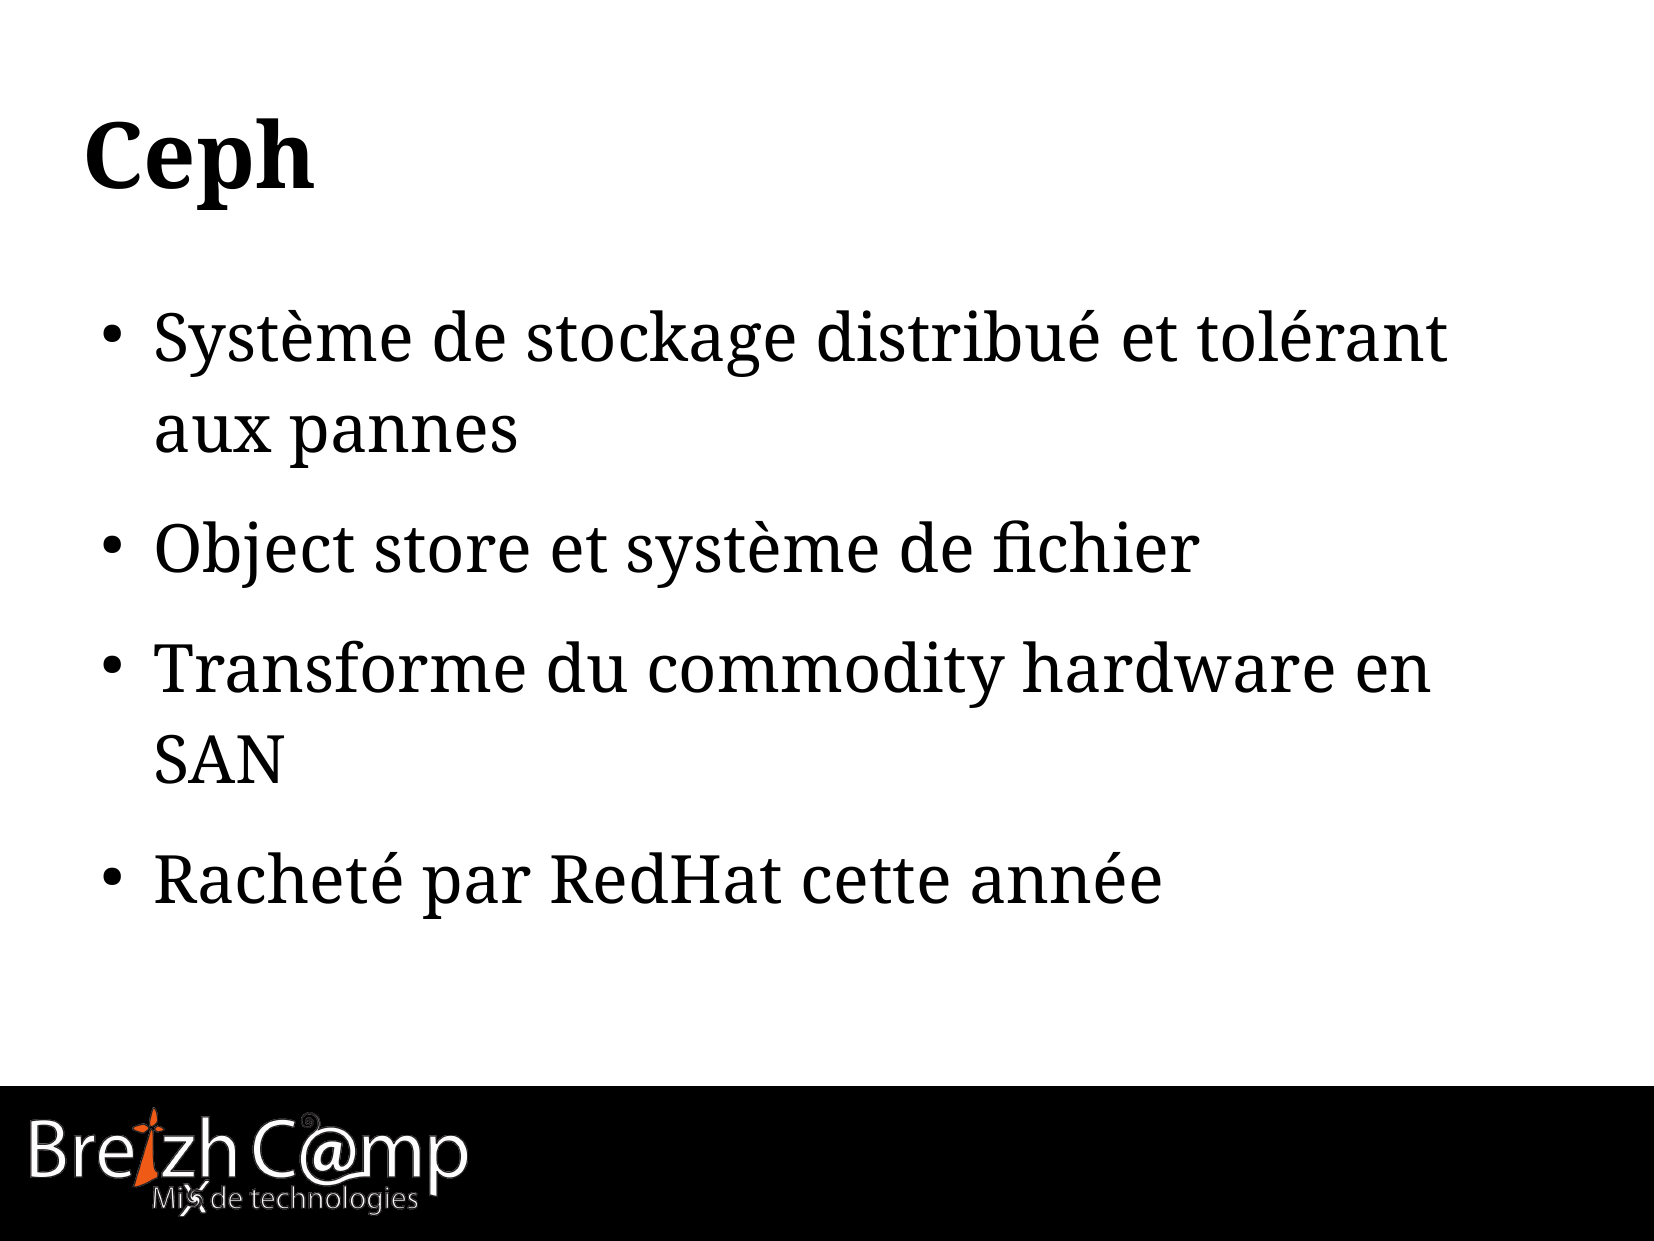

# Ceph
Système de stockage distribué et tolérant aux pannes
Object store et système de fichier
Transforme du commodity hardware en SAN
Racheté par RedHat cette année
38